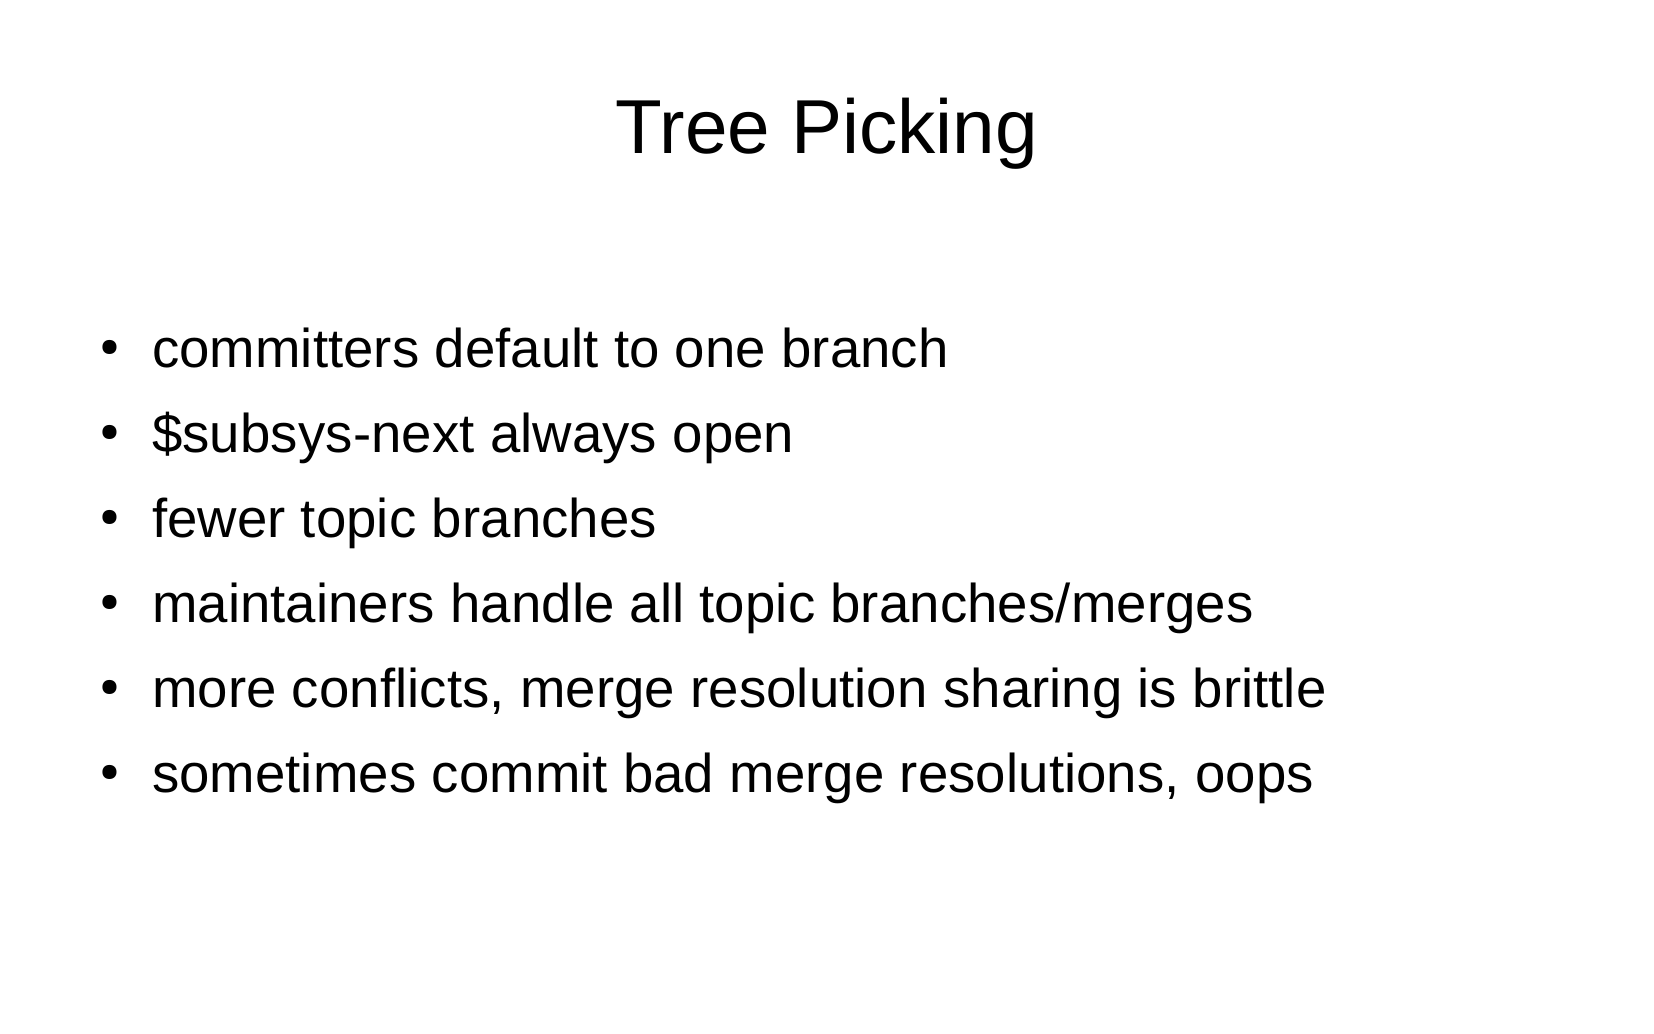

# Tree Picking
committers default to one branch
$subsys-next always open
fewer topic branches
maintainers handle all topic branches/merges
more conflicts, merge resolution sharing is brittle
sometimes commit bad merge resolutions, oops